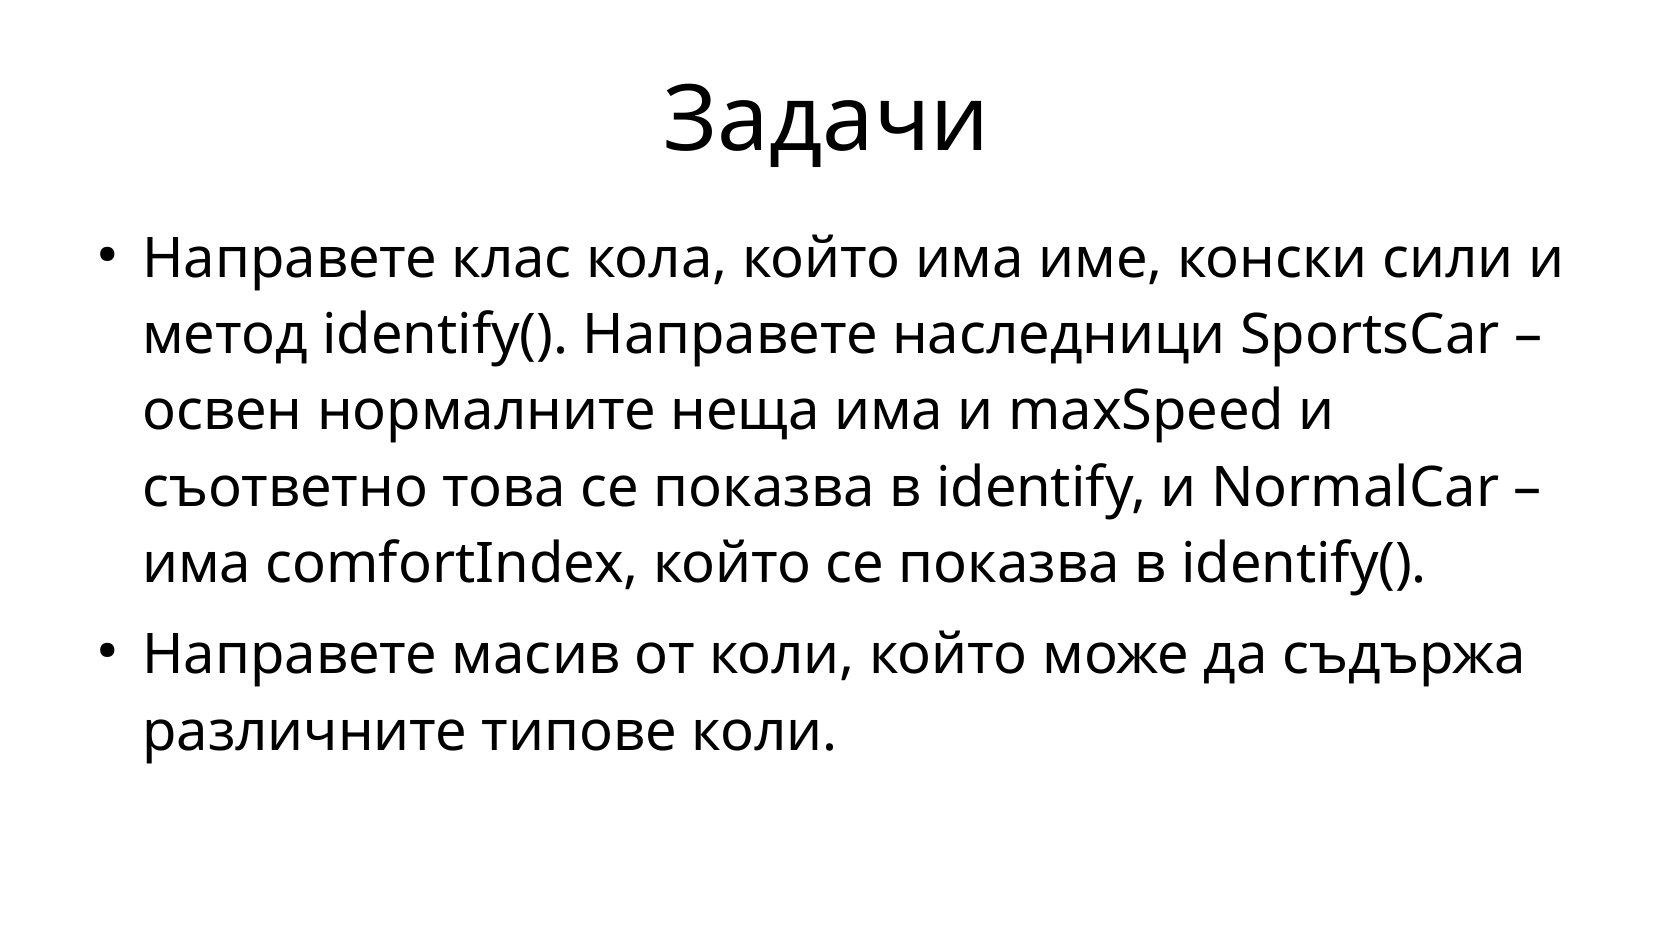

# Задачи
Направете клас кола, който има име, конски сили и метод identify(). Направете наследници SportsCar – освен нормалните неща има и maxSpeed и съответно това се показва в identify, и NormalCar – има comfortIndex, който се показва в identify().
Направете масив от коли, който може да съдържа различните типове коли.